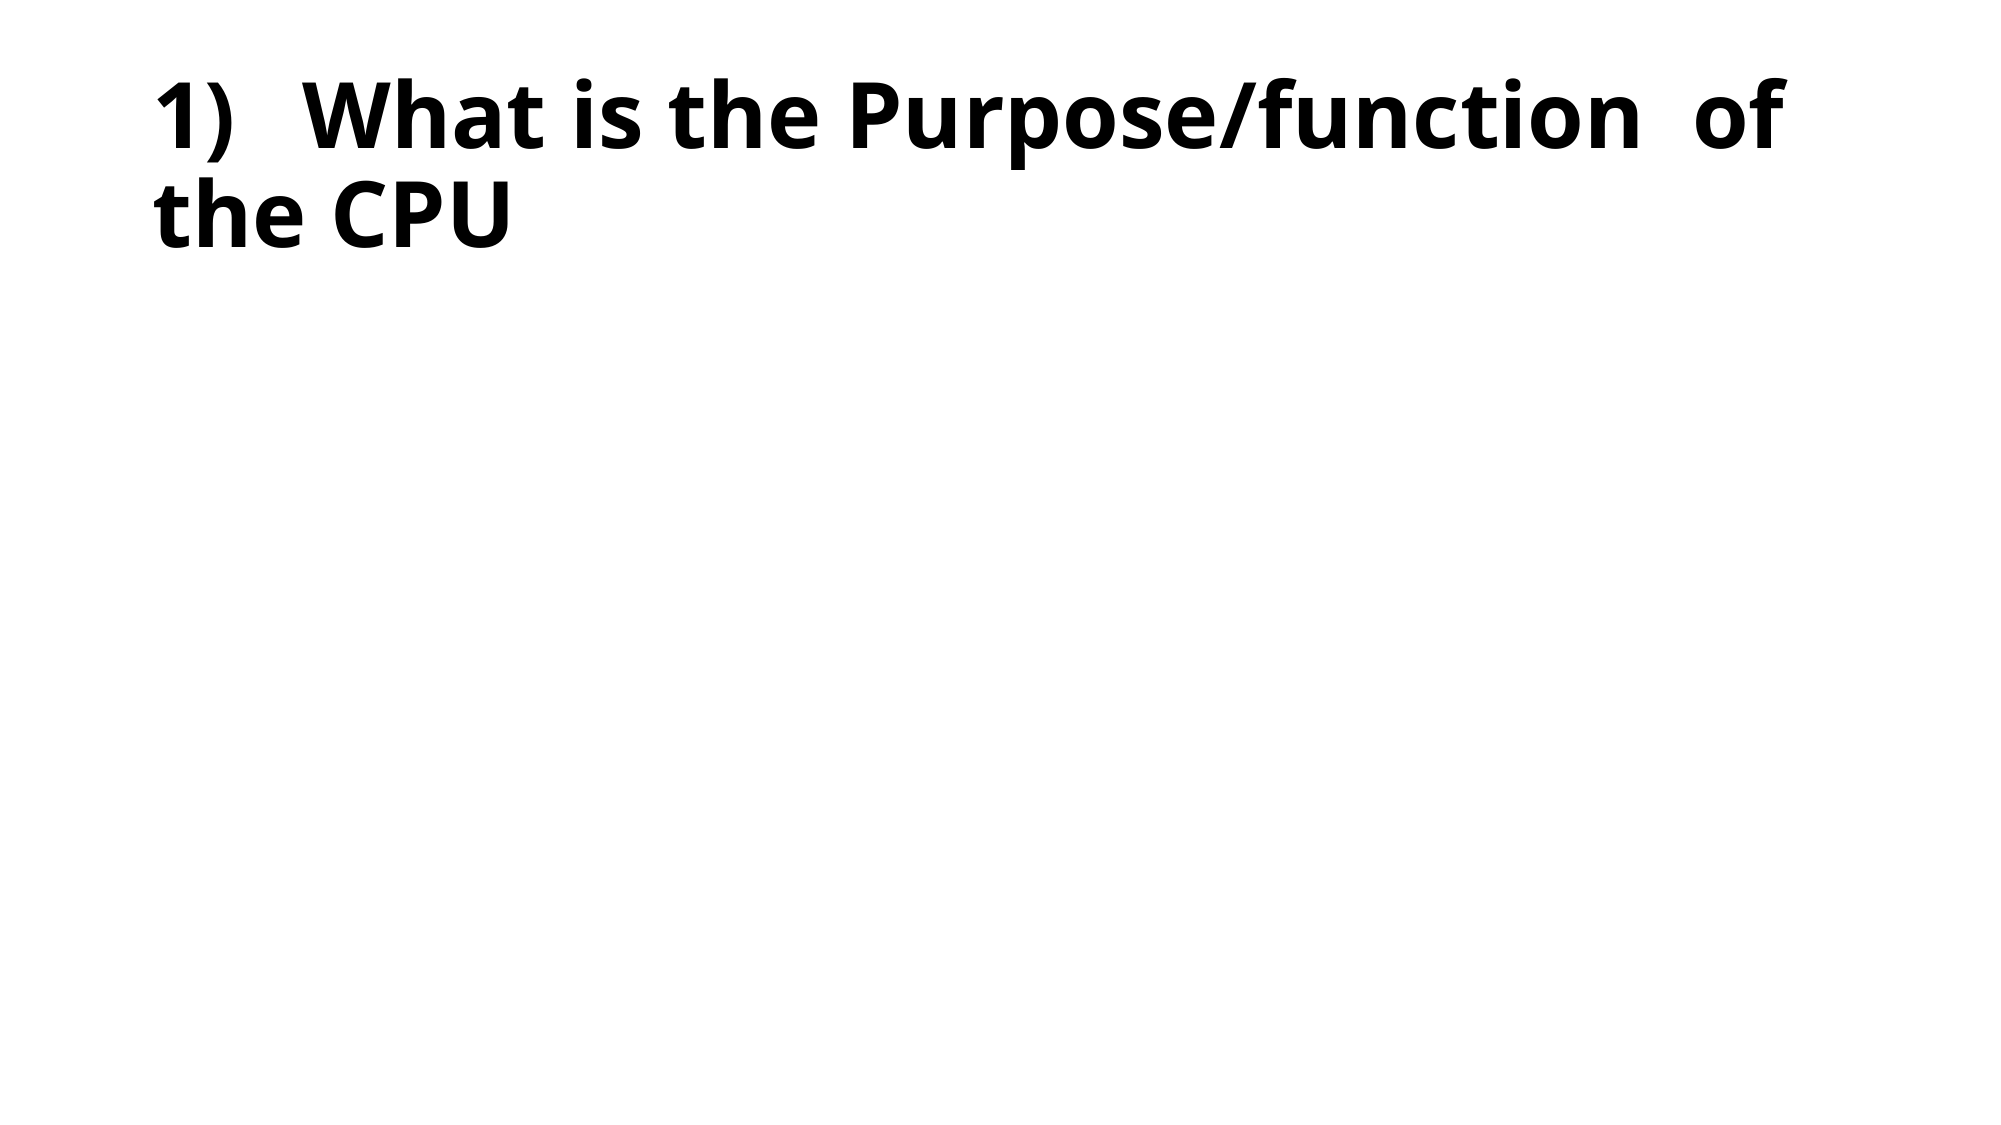

# 1)	What is the Purpose/function of the CPU